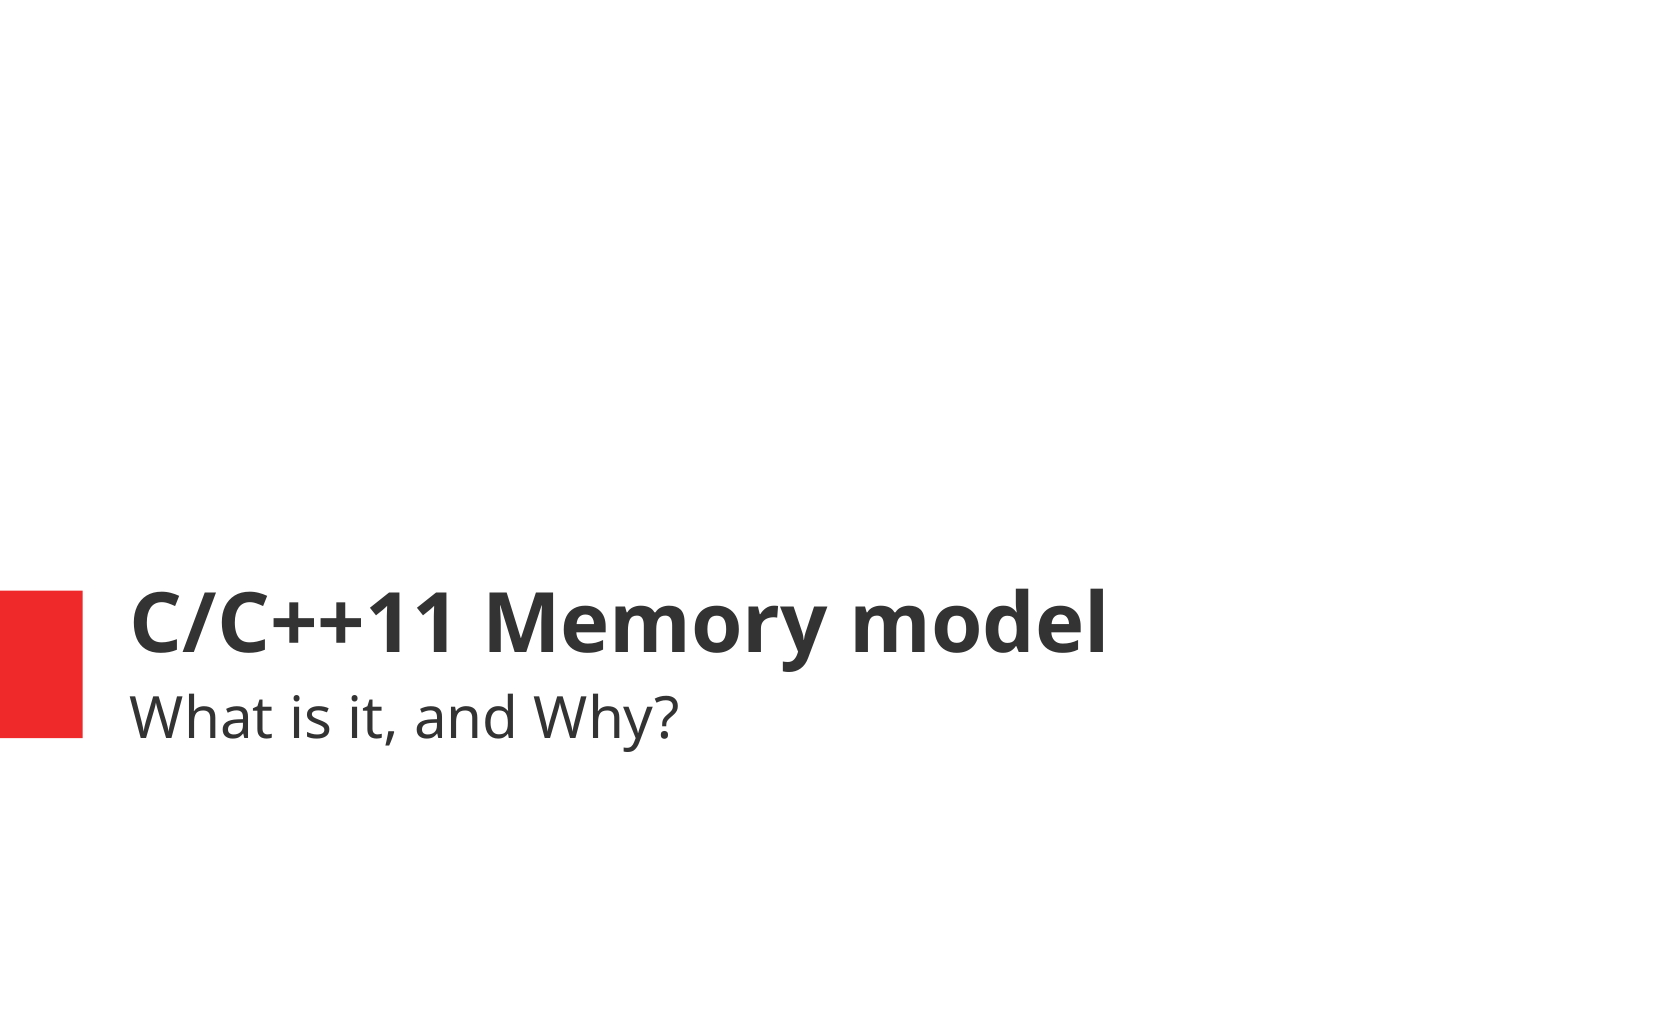

# C/C++11 Memory model What is it, and Why?